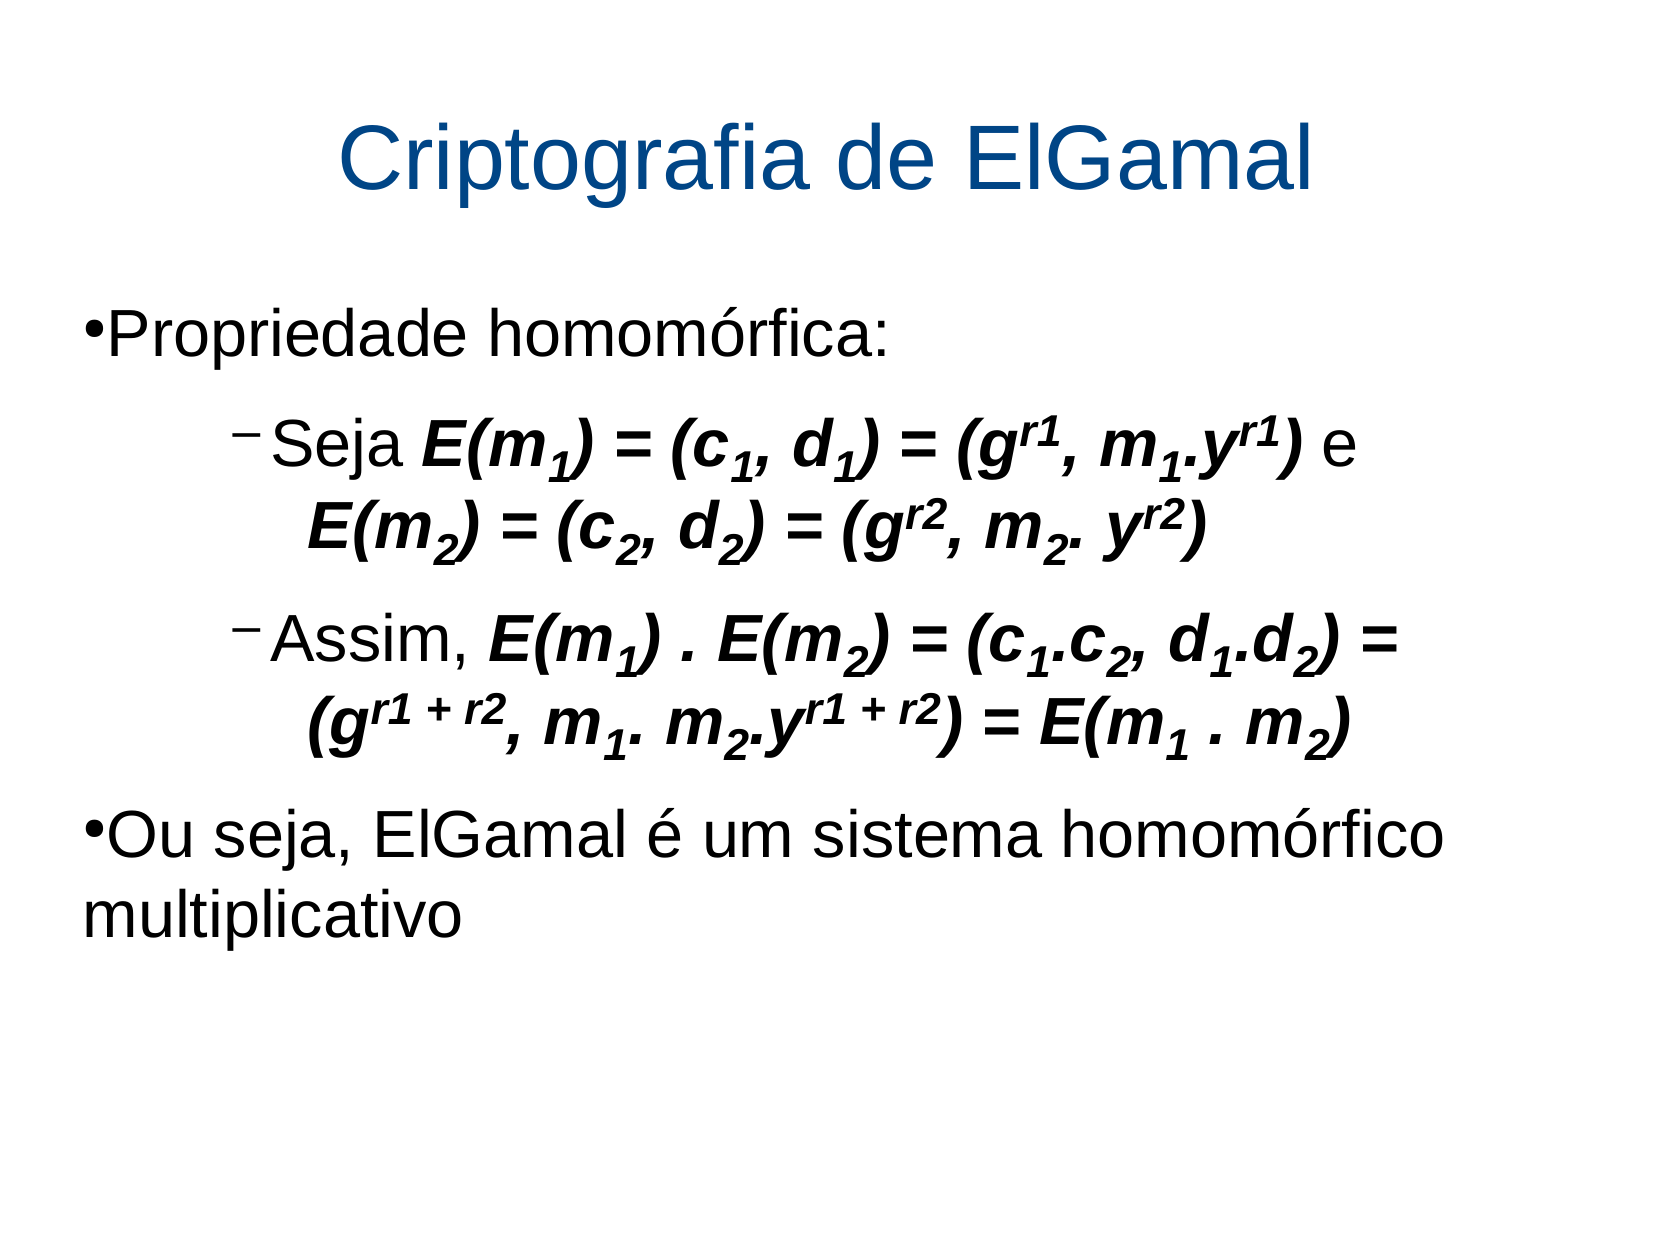

# Criptografia de ElGamal
Propriedade homomórfica:
Seja E(m1) = (c1, d1) = (gr1, m1.yr1) e E(m2) = (c2, d2) = (gr2, m2. yr2)
Assim, E(m1) . E(m2) = (c1.c2, d1.d2) =
(gr1 + r2, m1. m2.yr1 + r2) = E(m1 . m2)
Ou seja, ElGamal é um sistema homomórfico multiplicativo